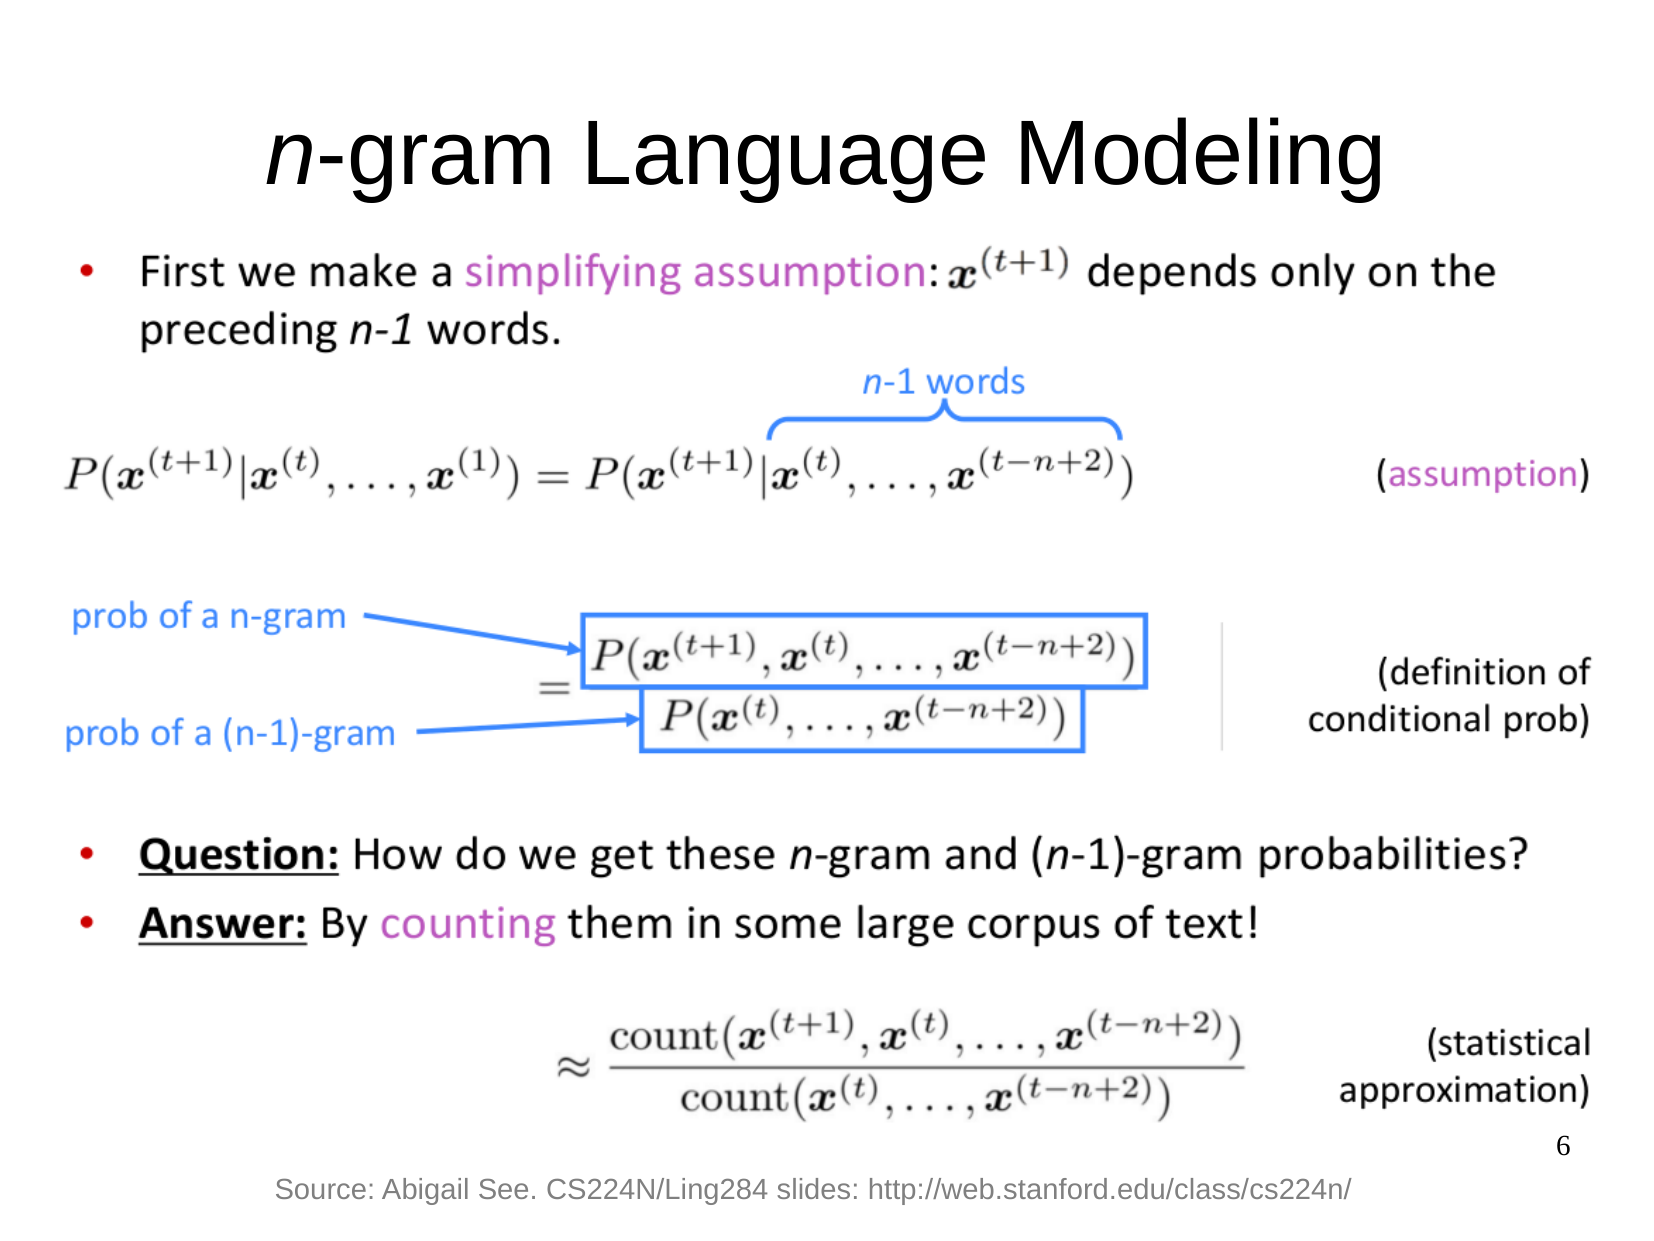

# n-gram Language Modeling
6
Source: Abigail See. CS224N/Ling284 slides: http://web.stanford.edu/class/cs224n/